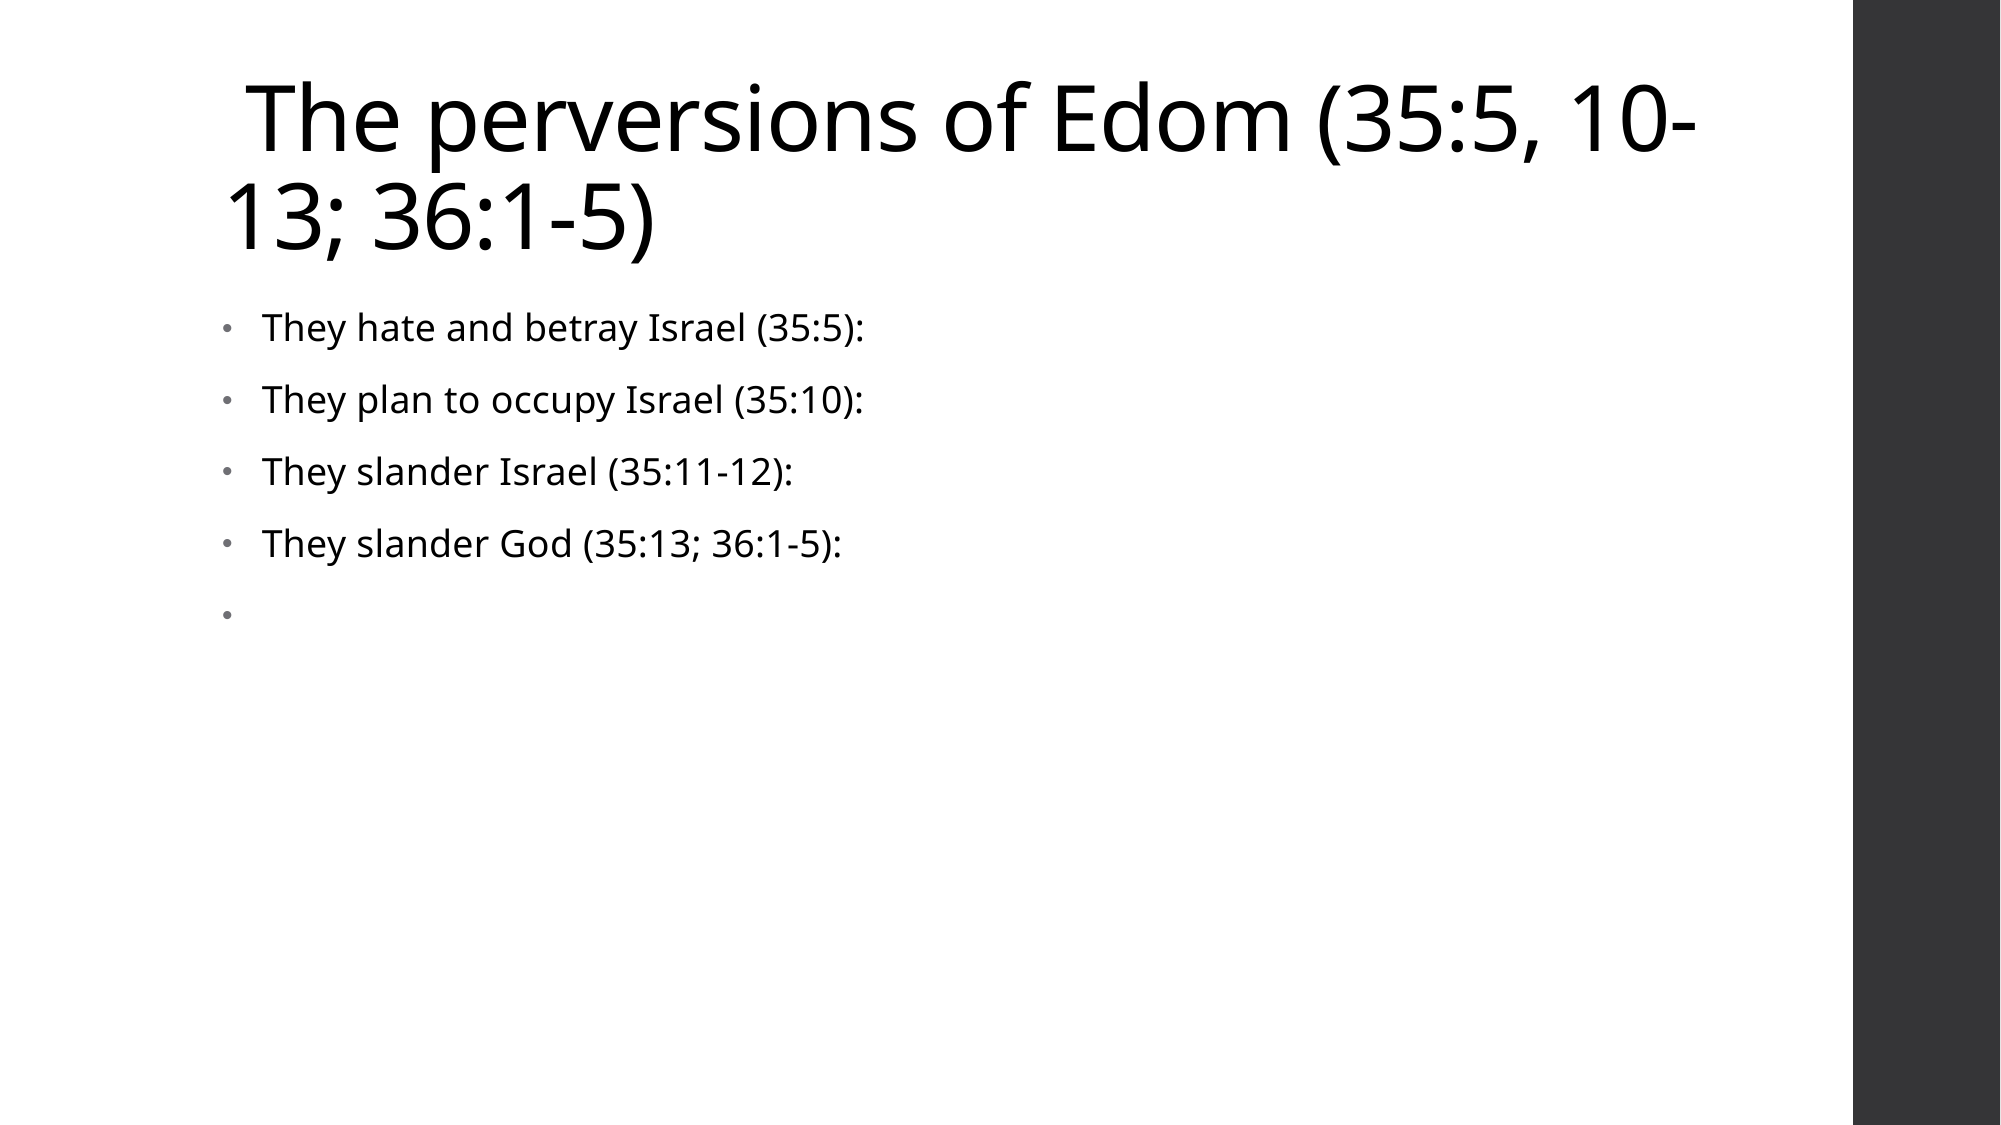

# The perversions of Edom (35:5, 10-13; 36:1-5)
 They hate and betray Israel (35:5):
 They plan to occupy Israel (35:10):
 They slander Israel (35:11-12):
 They slander God (35:13; 36:1-5):